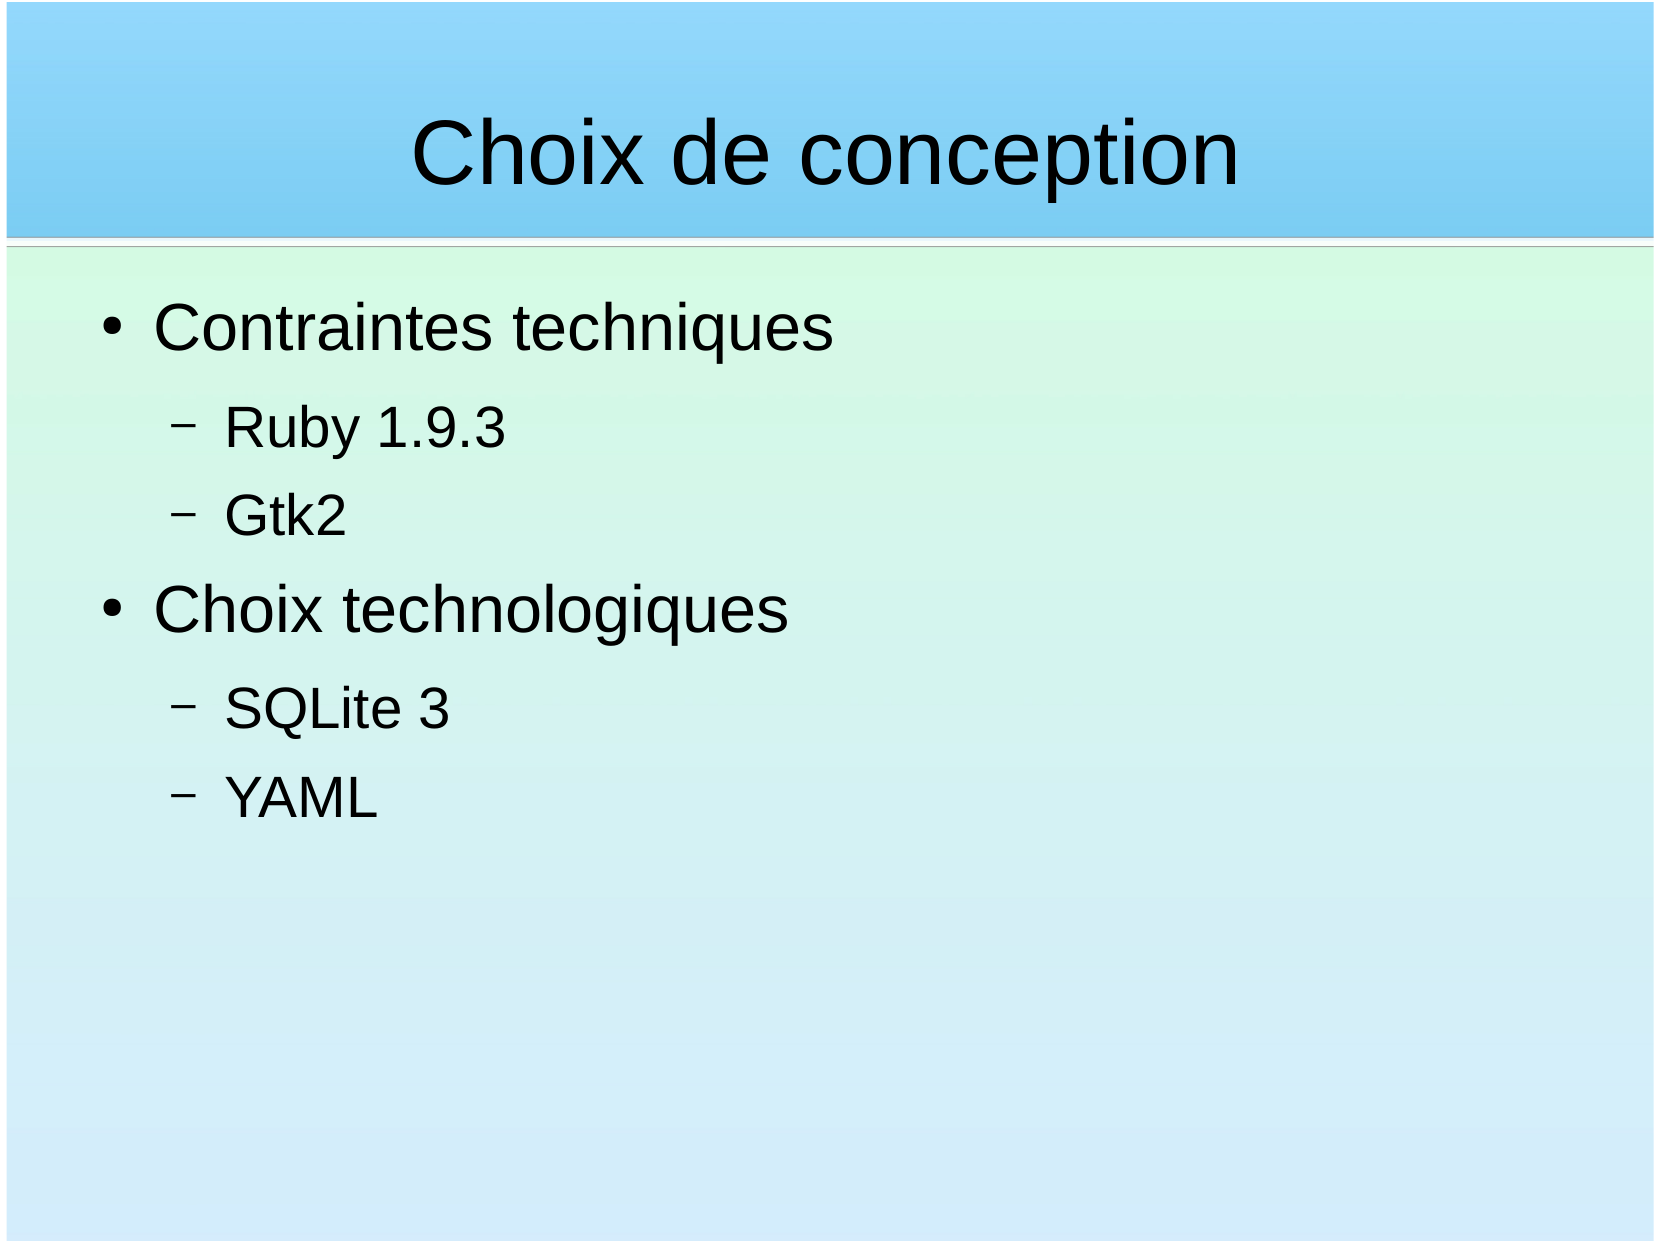

# Choix de conception
Contraintes techniques
Ruby 1.9.3
Gtk2
Choix technologiques
SQLite 3
YAML
6